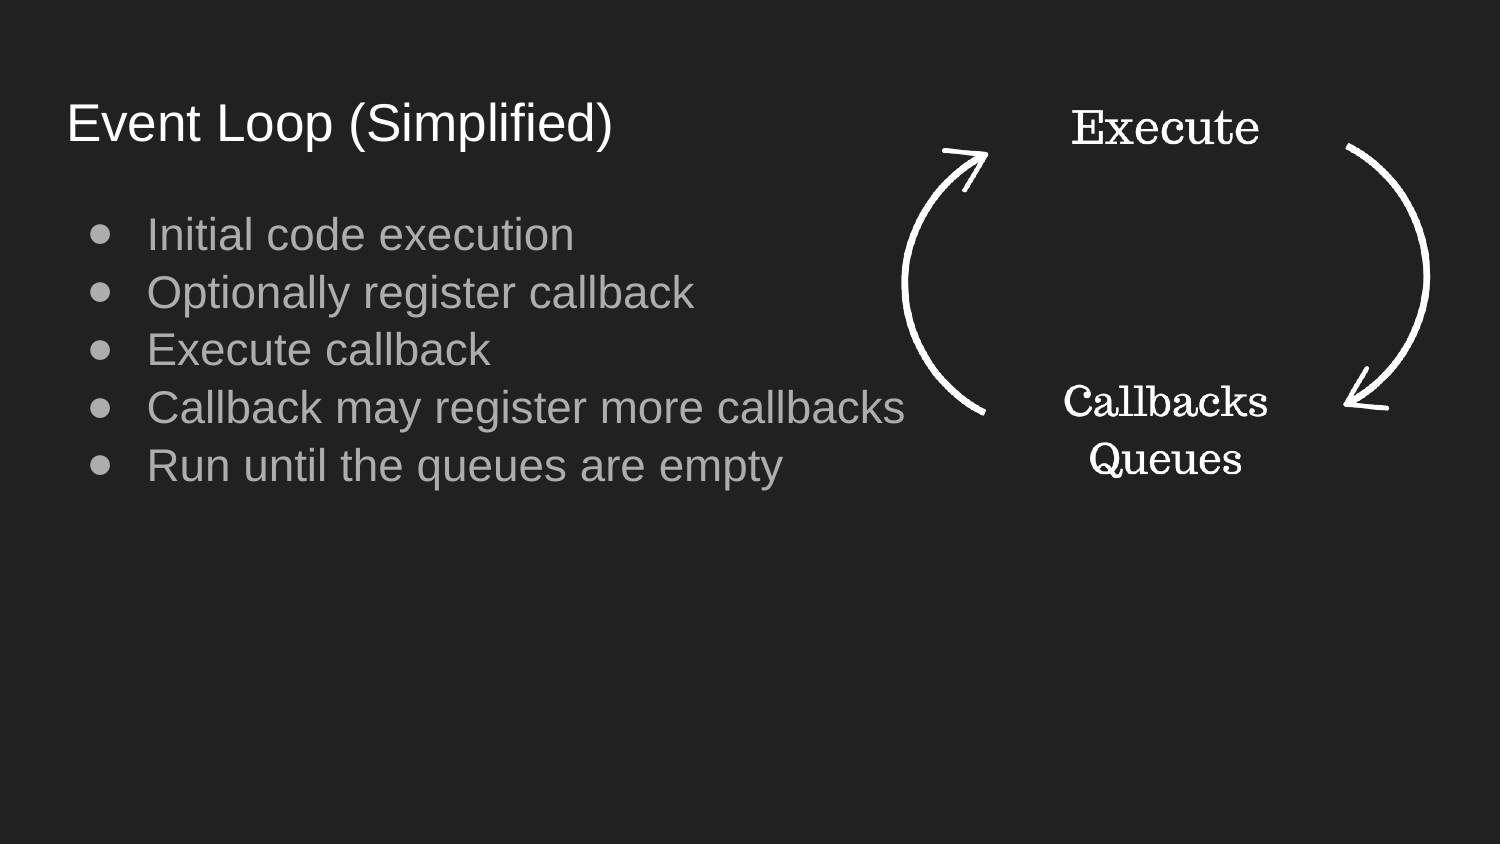

# Event Loop (Simplified)
Initial code execution
Optionally register callback
Execute callback
Callback may register more callbacks
Run until the queues are empty